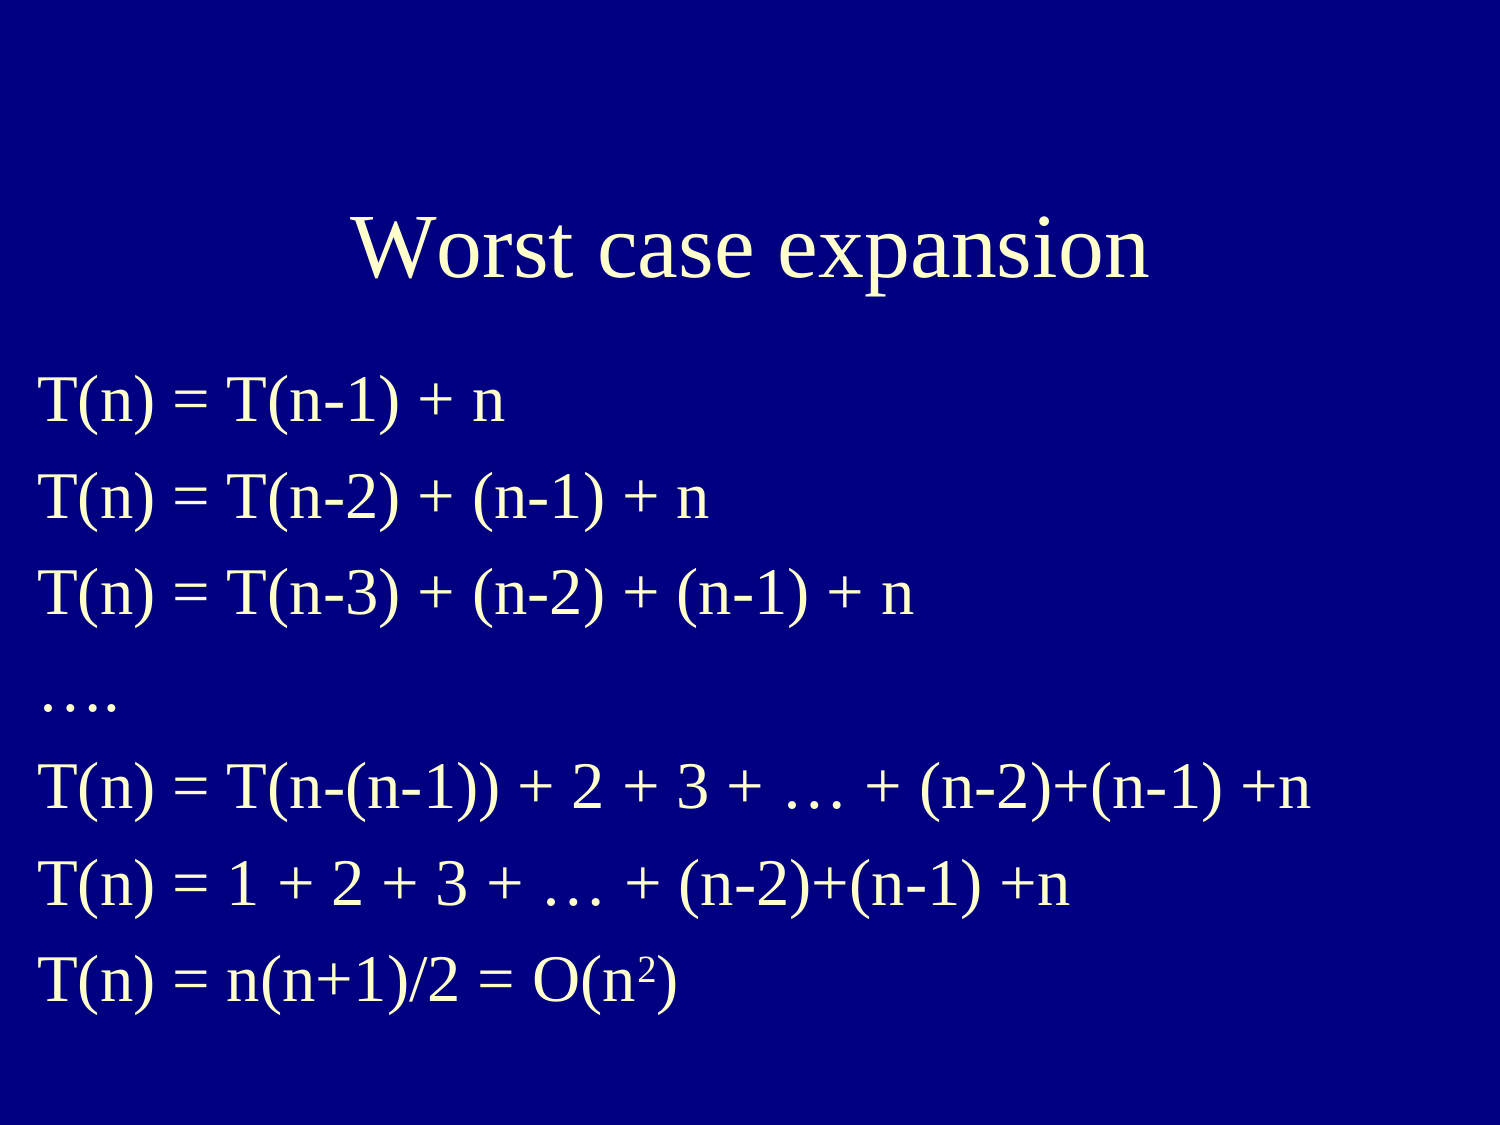

# Worst case expansion
T(n) = T(n-1) + n
T(n) = T(n-2) + (n-1) + n
T(n) = T(n-3) + (n-2) + (n-1) + n
….
T(n) = T(n-(n-1)) + 2 + 3 + … + (n-2)+(n-1) +n
T(n) = 1 + 2 + 3 + … + (n-2)+(n-1) +n
T(n) = n(n+1)/2 = O(n2)